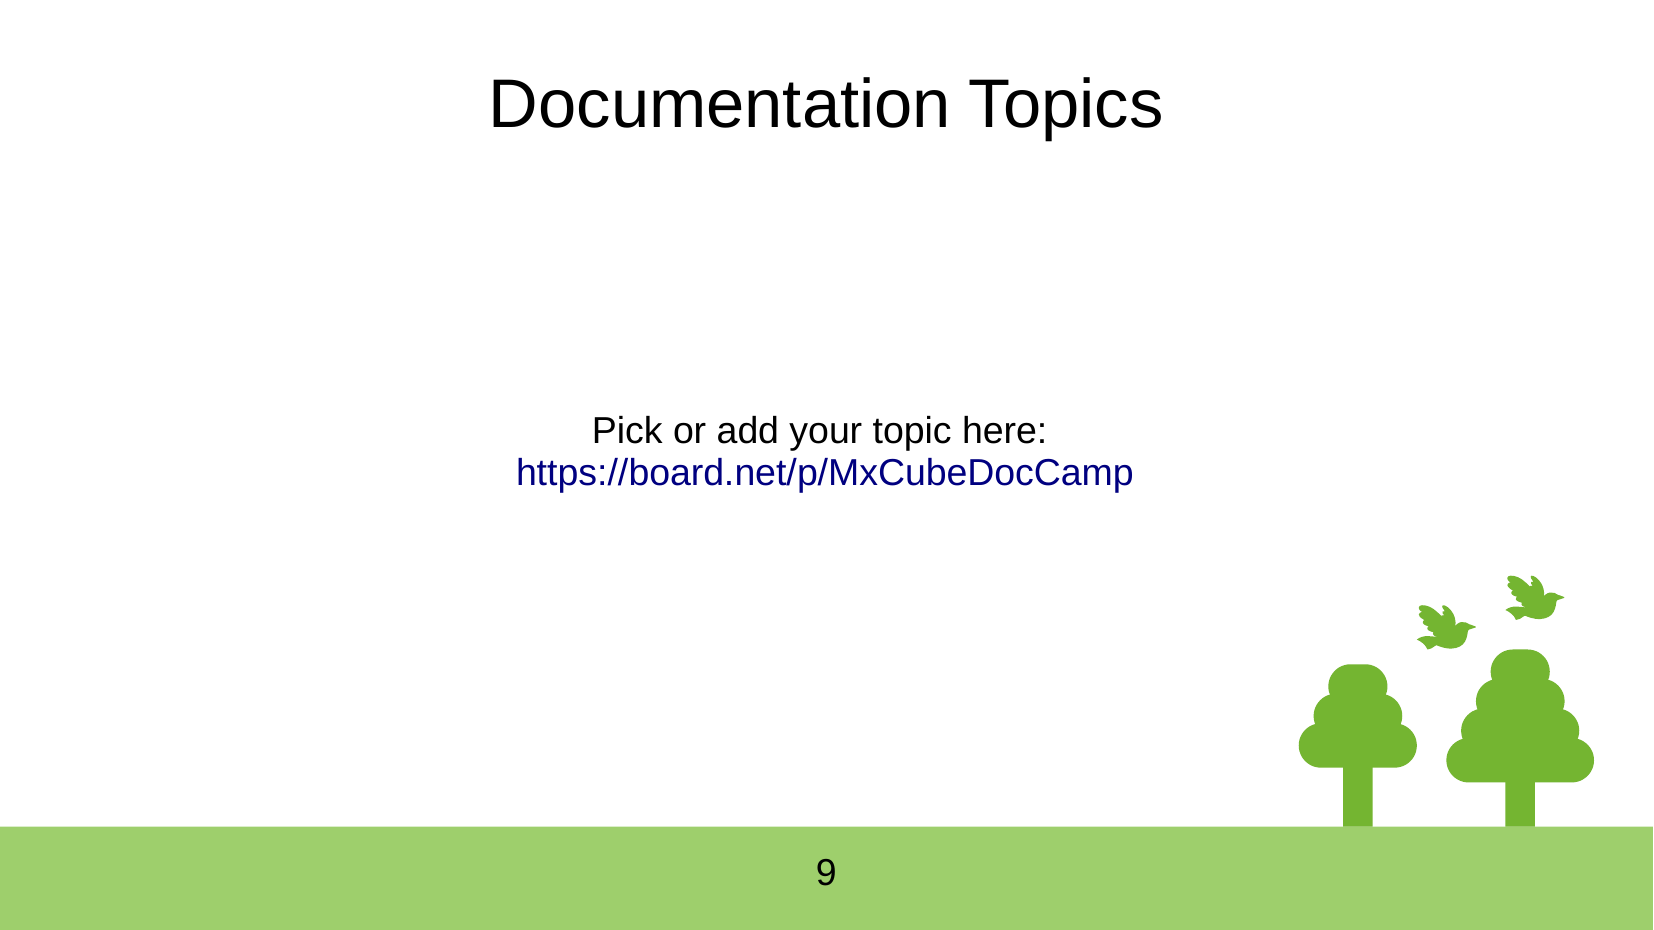

# Documentation Topics
Pick or add your topic here:
https://board.net/p/MxCubeDocCamp